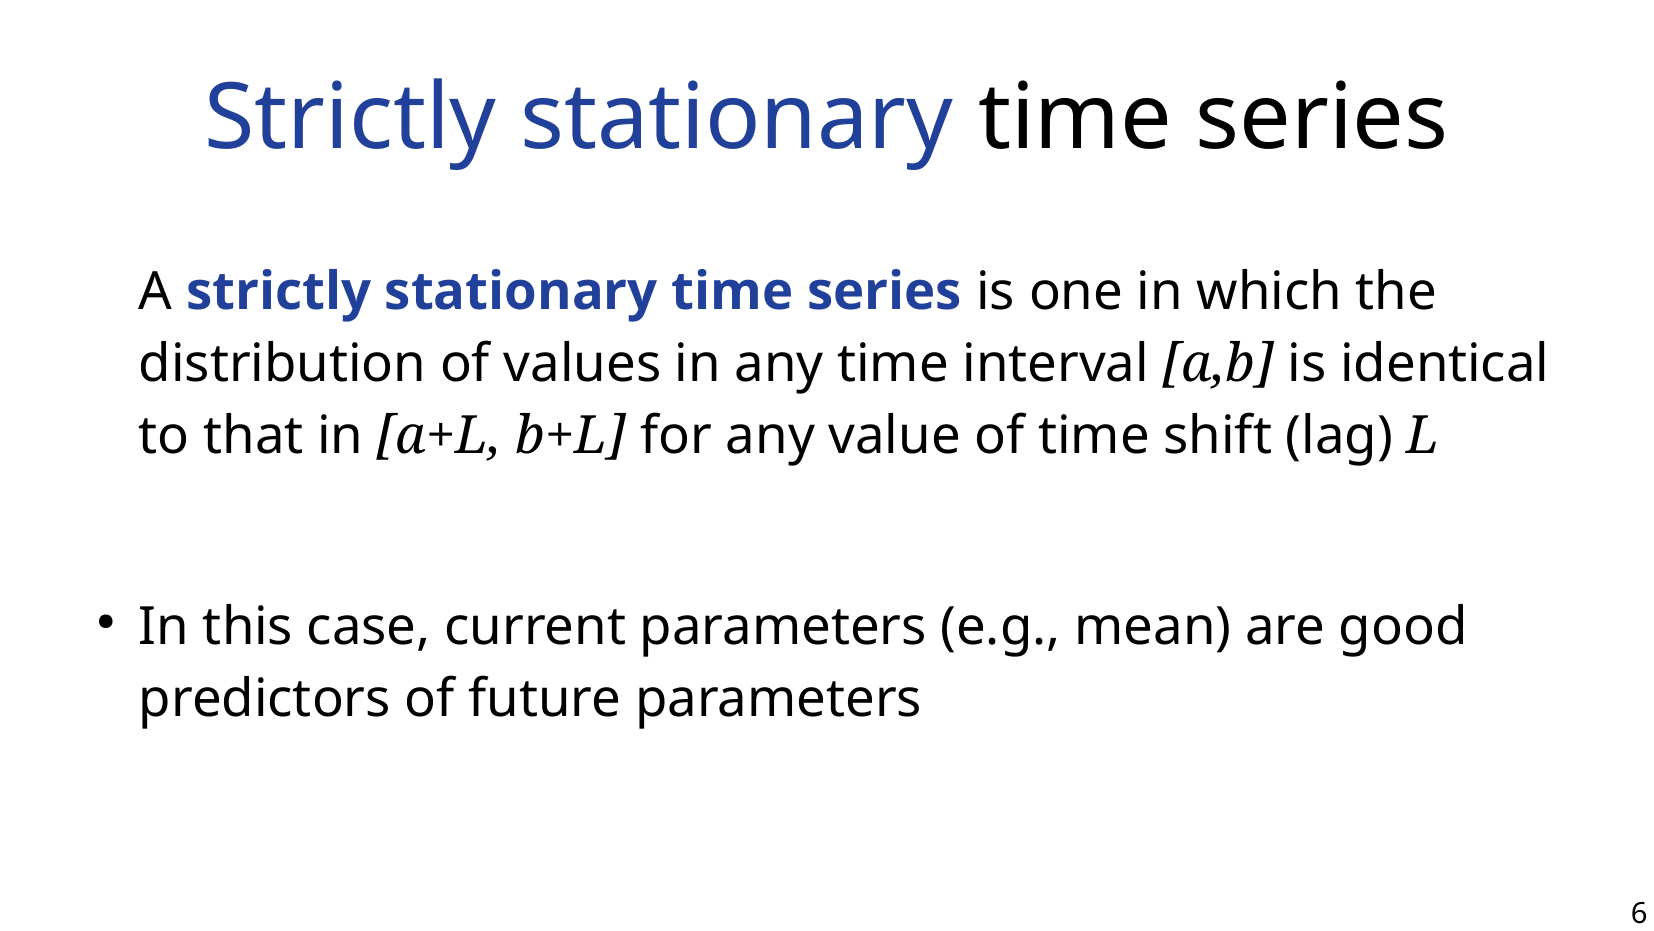

# Strictly stationary time series
A strictly stationary time series is one in which the distribution of values in any time interval [a,b] is identical to that in [a+L, b+L] for any value of time shift (lag) L
In this case, current parameters (e.g., mean) are good predictors of future parameters
6